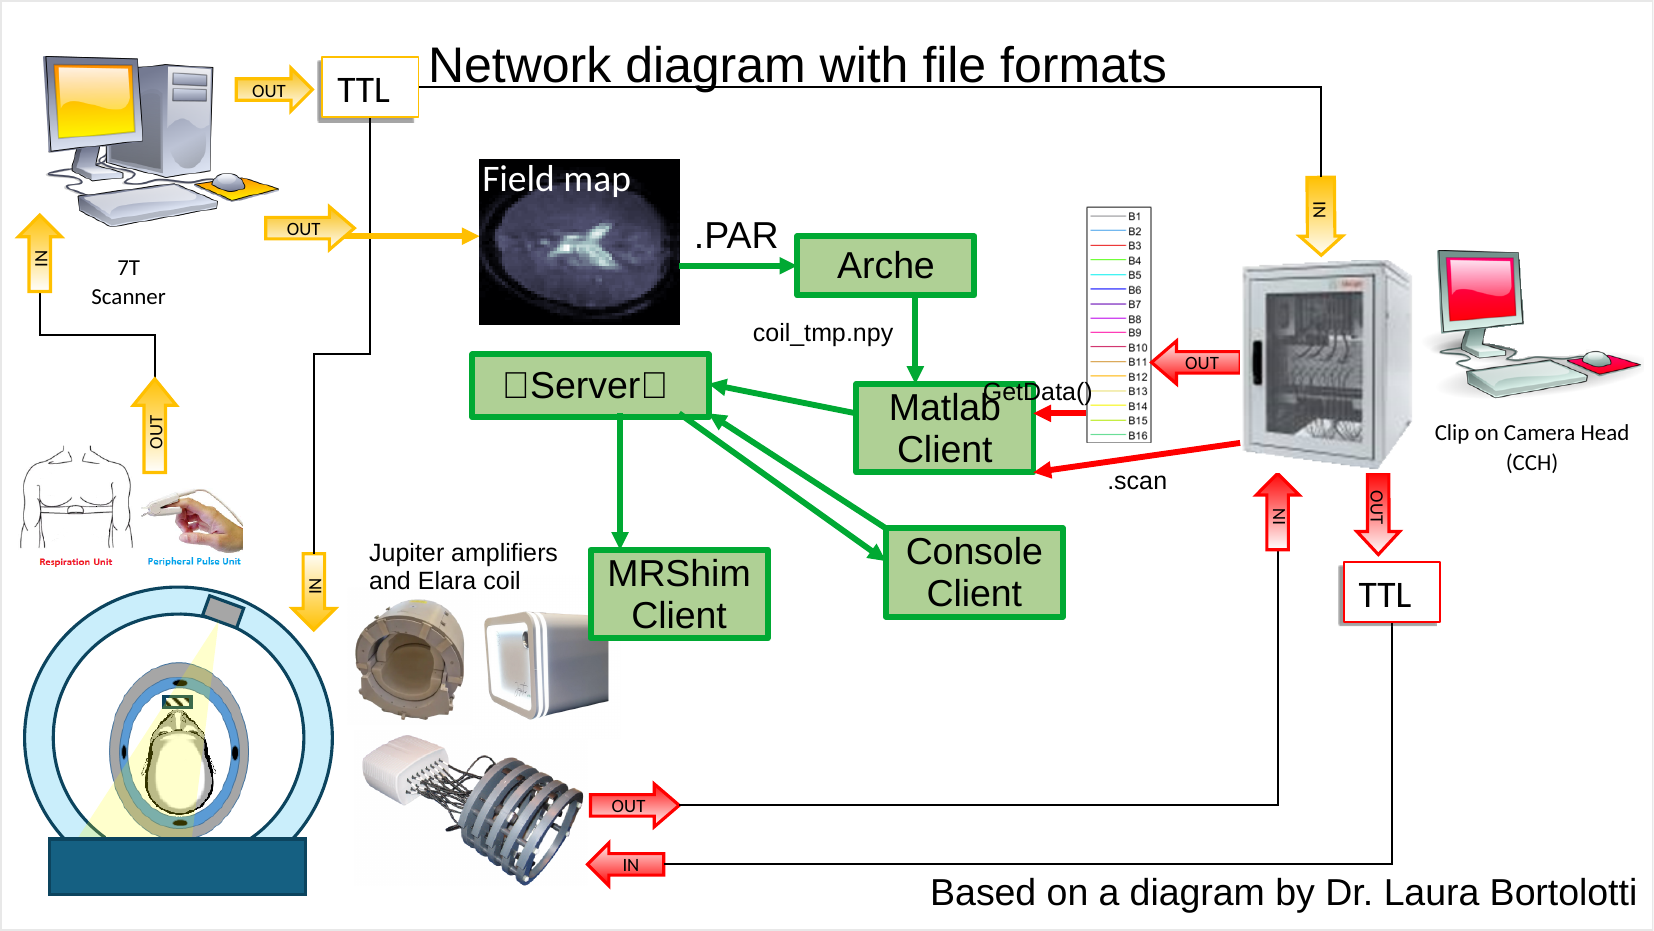

Network diagram with file formats
7T Scanner
TTL
OUT
Field map
IN
OUT
.PAR
IN
Arche
Clip on Camera Head (CCH)
coil_tmp.npy
OUT
✨Server✨
GetData()
Matlab Client
OUT
.scan
IN
OUT
Console Client
Jupiter amplifiers and Elara coil
MRShimClient
TTL
IN
OUT
IN
Based on a diagram by Dr. Laura Bortolotti